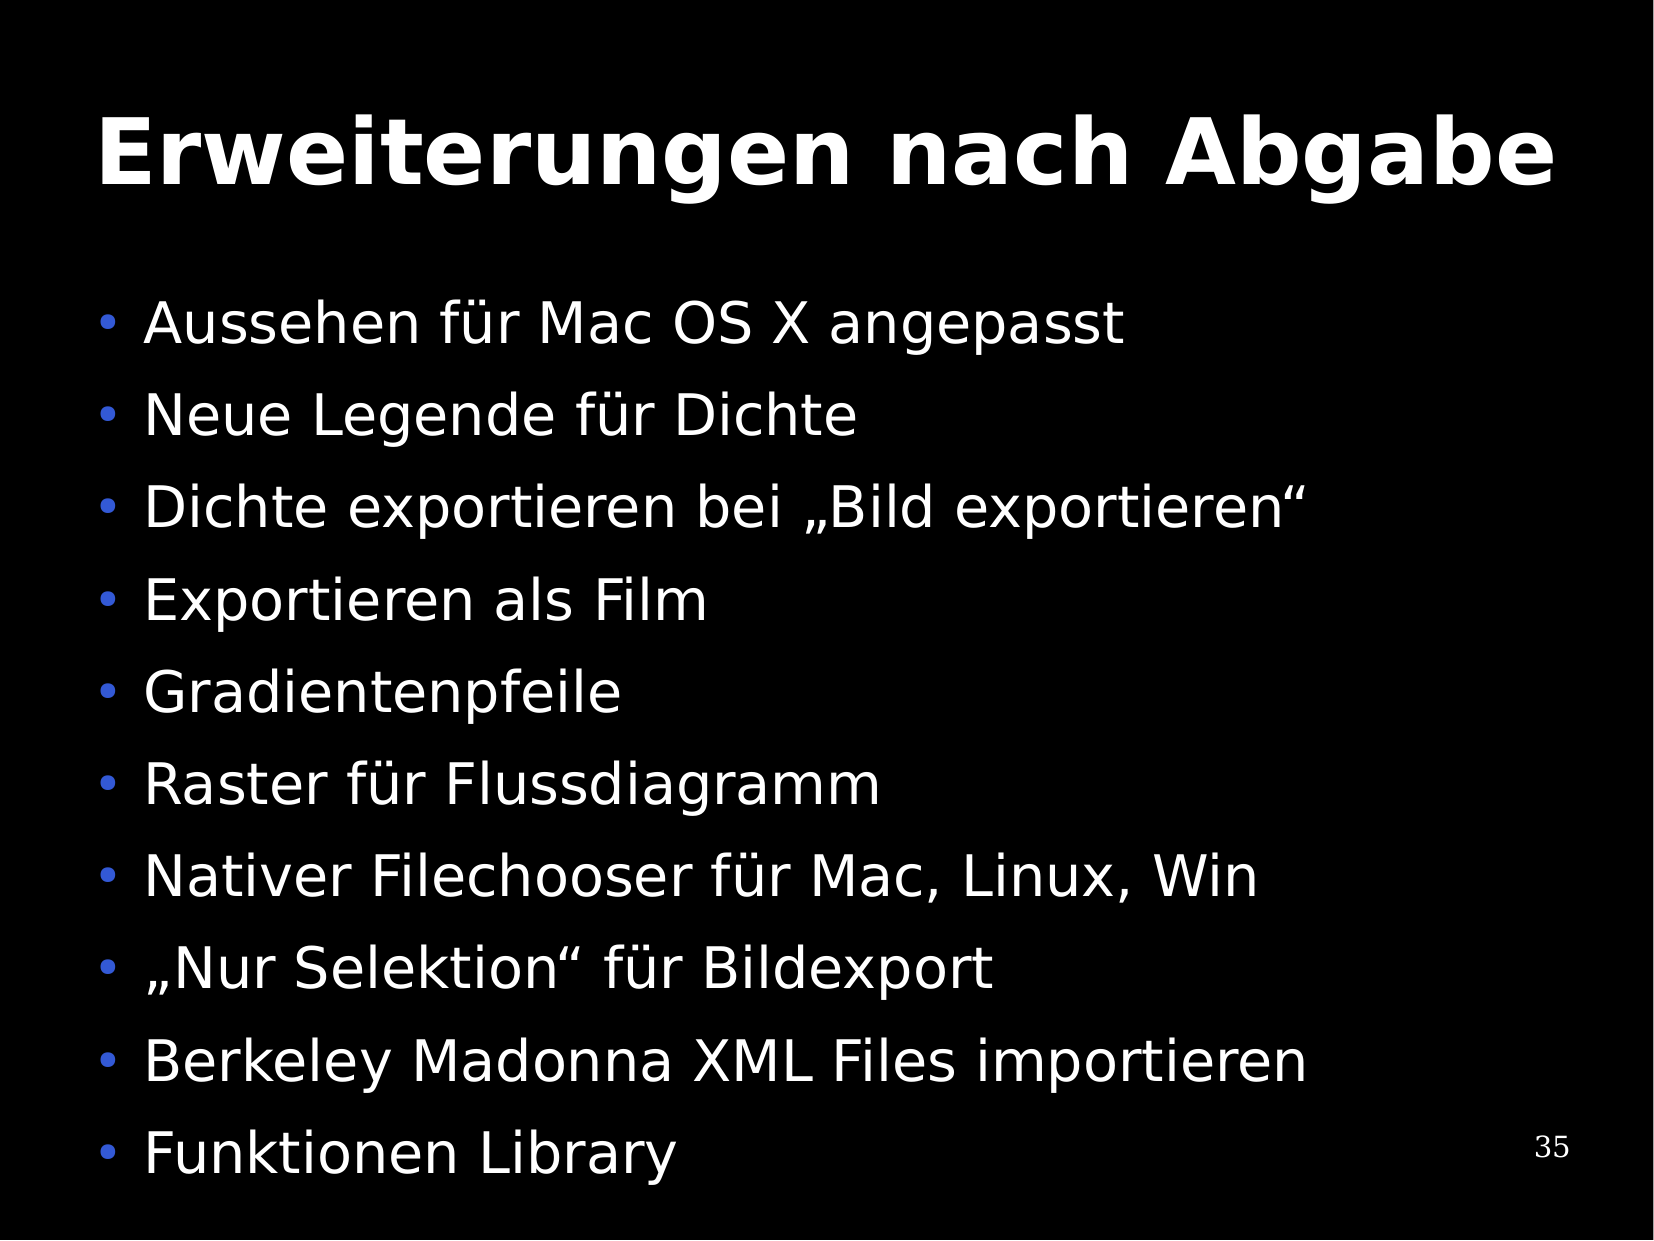

# Erweiterungen nach Abgabe
Aussehen für Mac OS X angepasst
Neue Legende für Dichte
Dichte exportieren bei „Bild exportieren“
Exportieren als Film
Gradientenpfeile
Raster für Flussdiagramm
Nativer Filechooser für Mac, Linux, Win
„Nur Selektion“ für Bildexport
Berkeley Madonna XML Files importieren
Funktionen Library
35